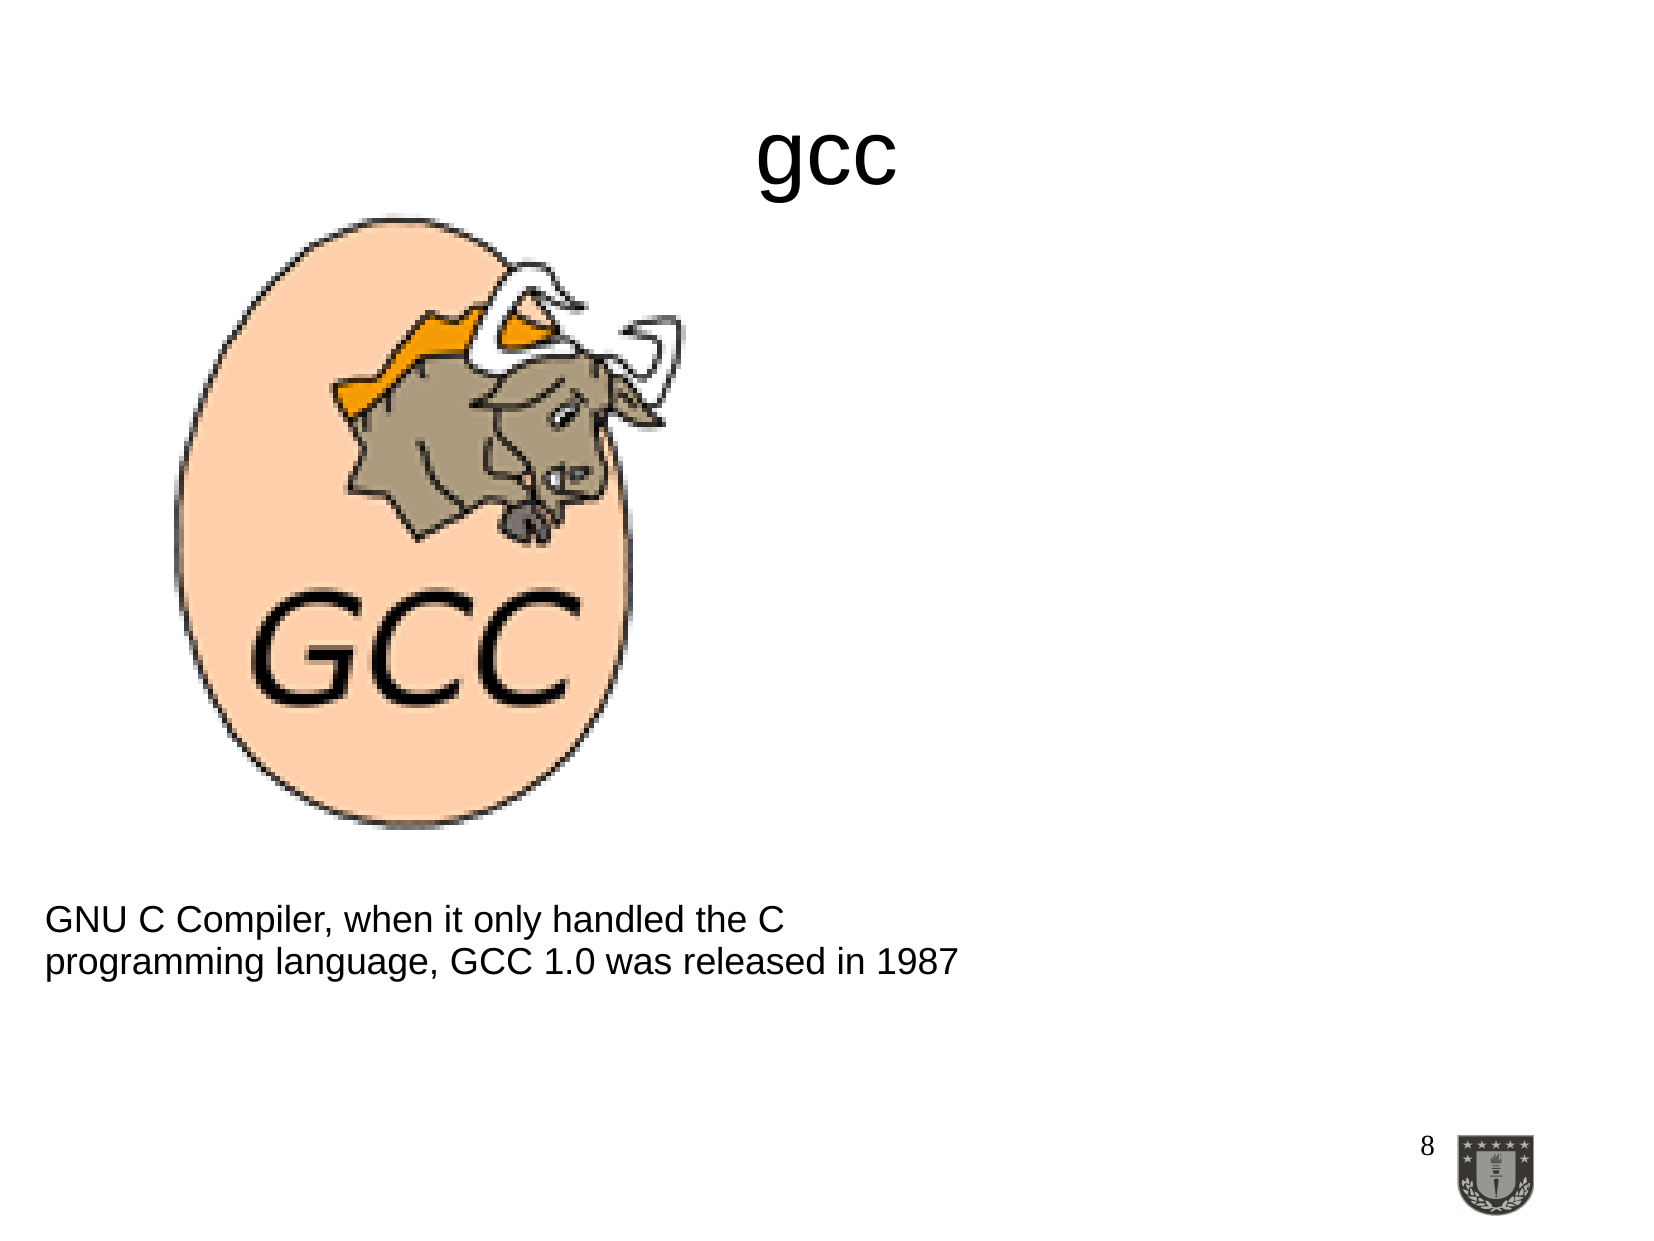

# gcc
GNU C Compiler, when it only handled the C programming language, GCC 1.0 was released in 1987
8